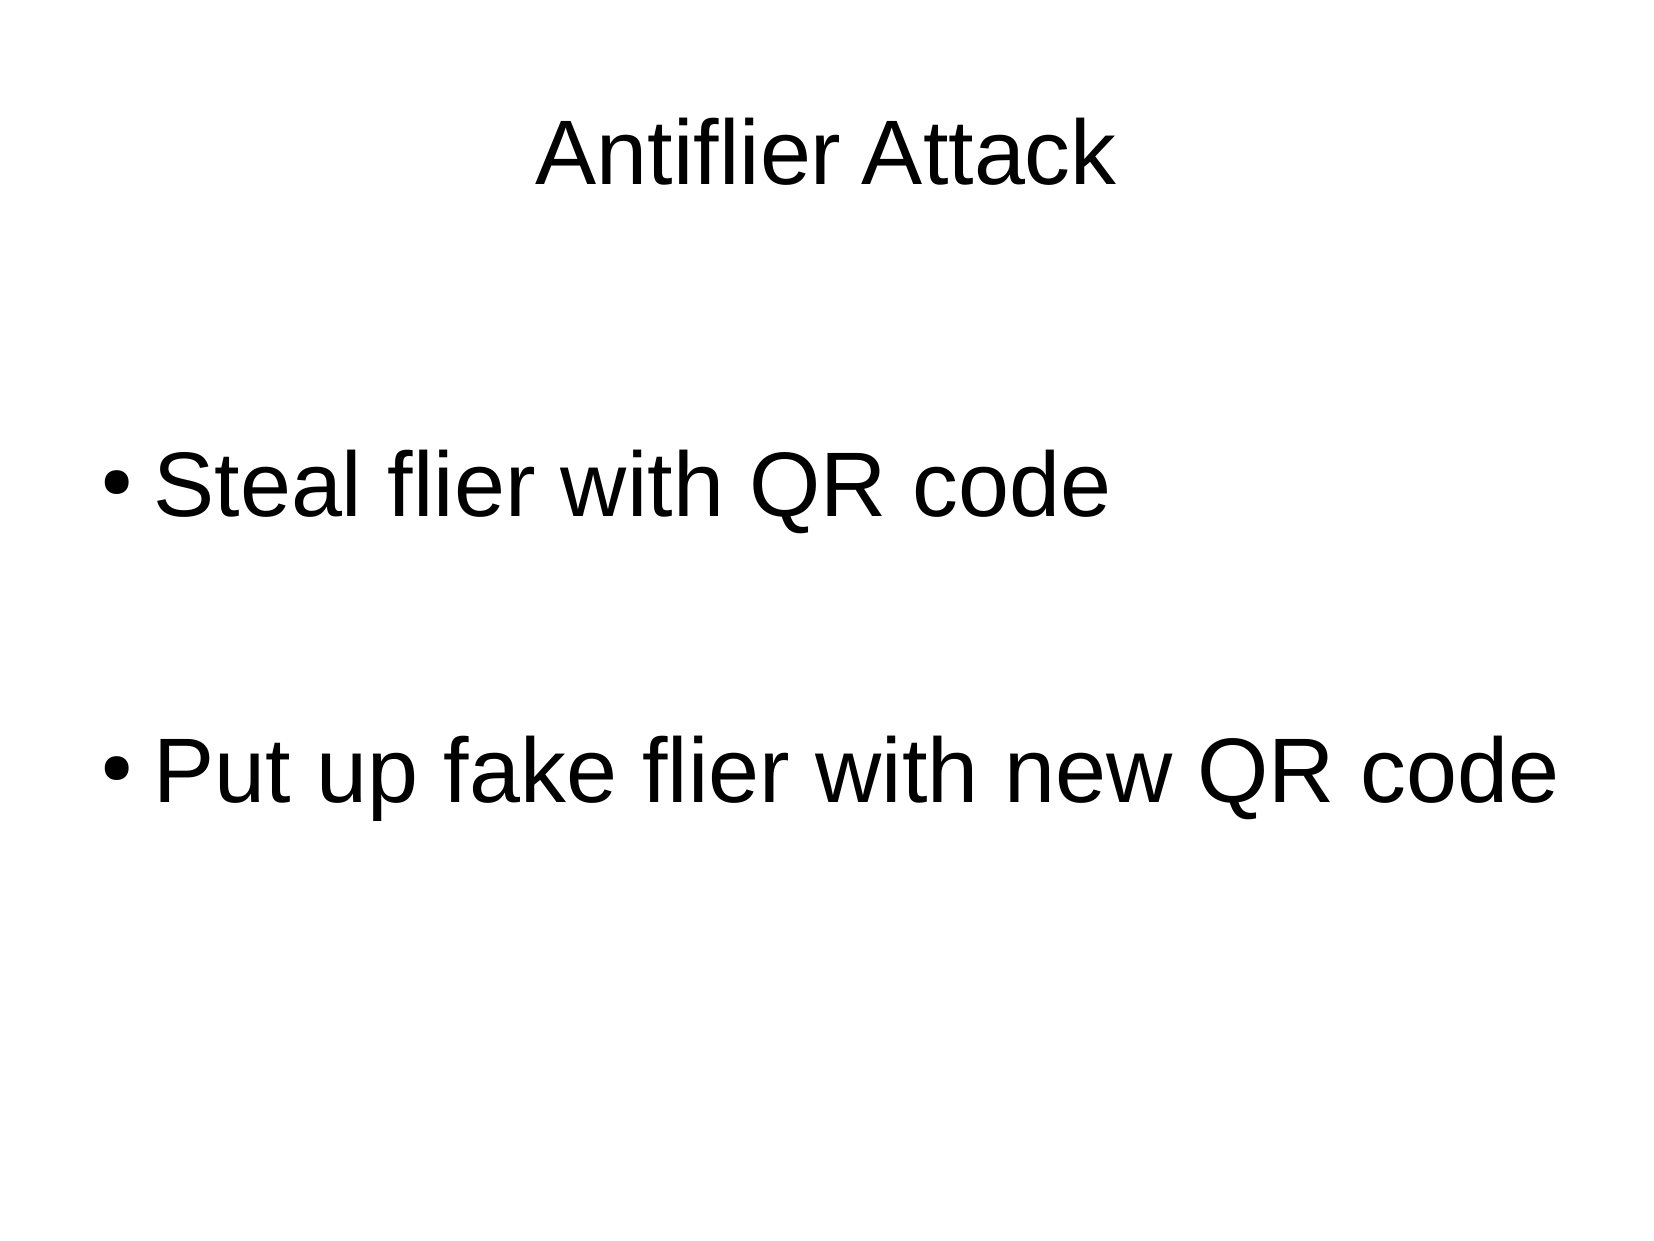

# Antiflier Attack
Steal flier with QR code
Put up fake flier with new QR code